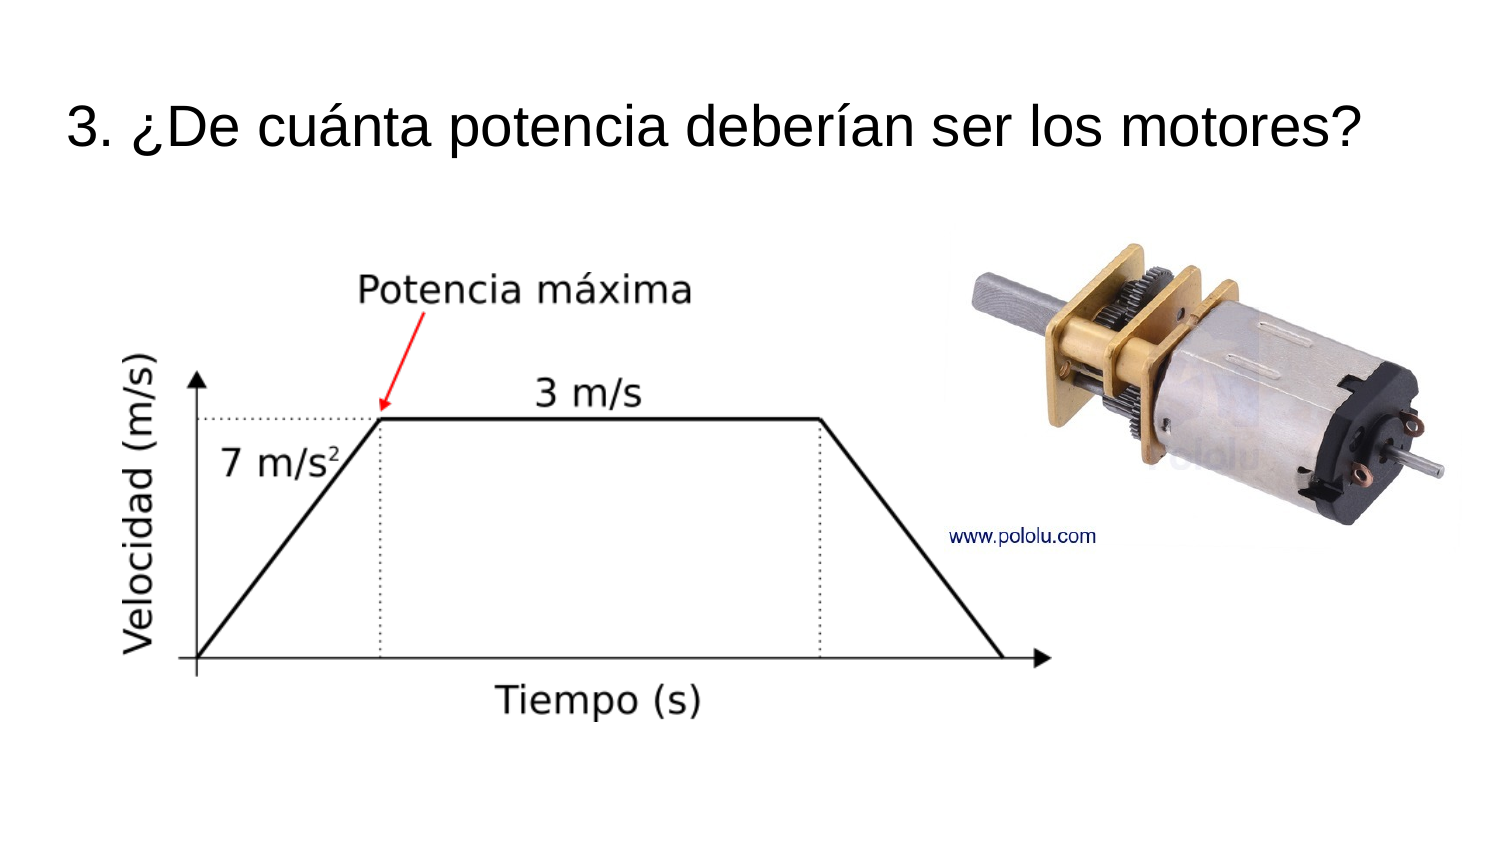

# 3. ¿De cuánta potencia deberían ser los motores?